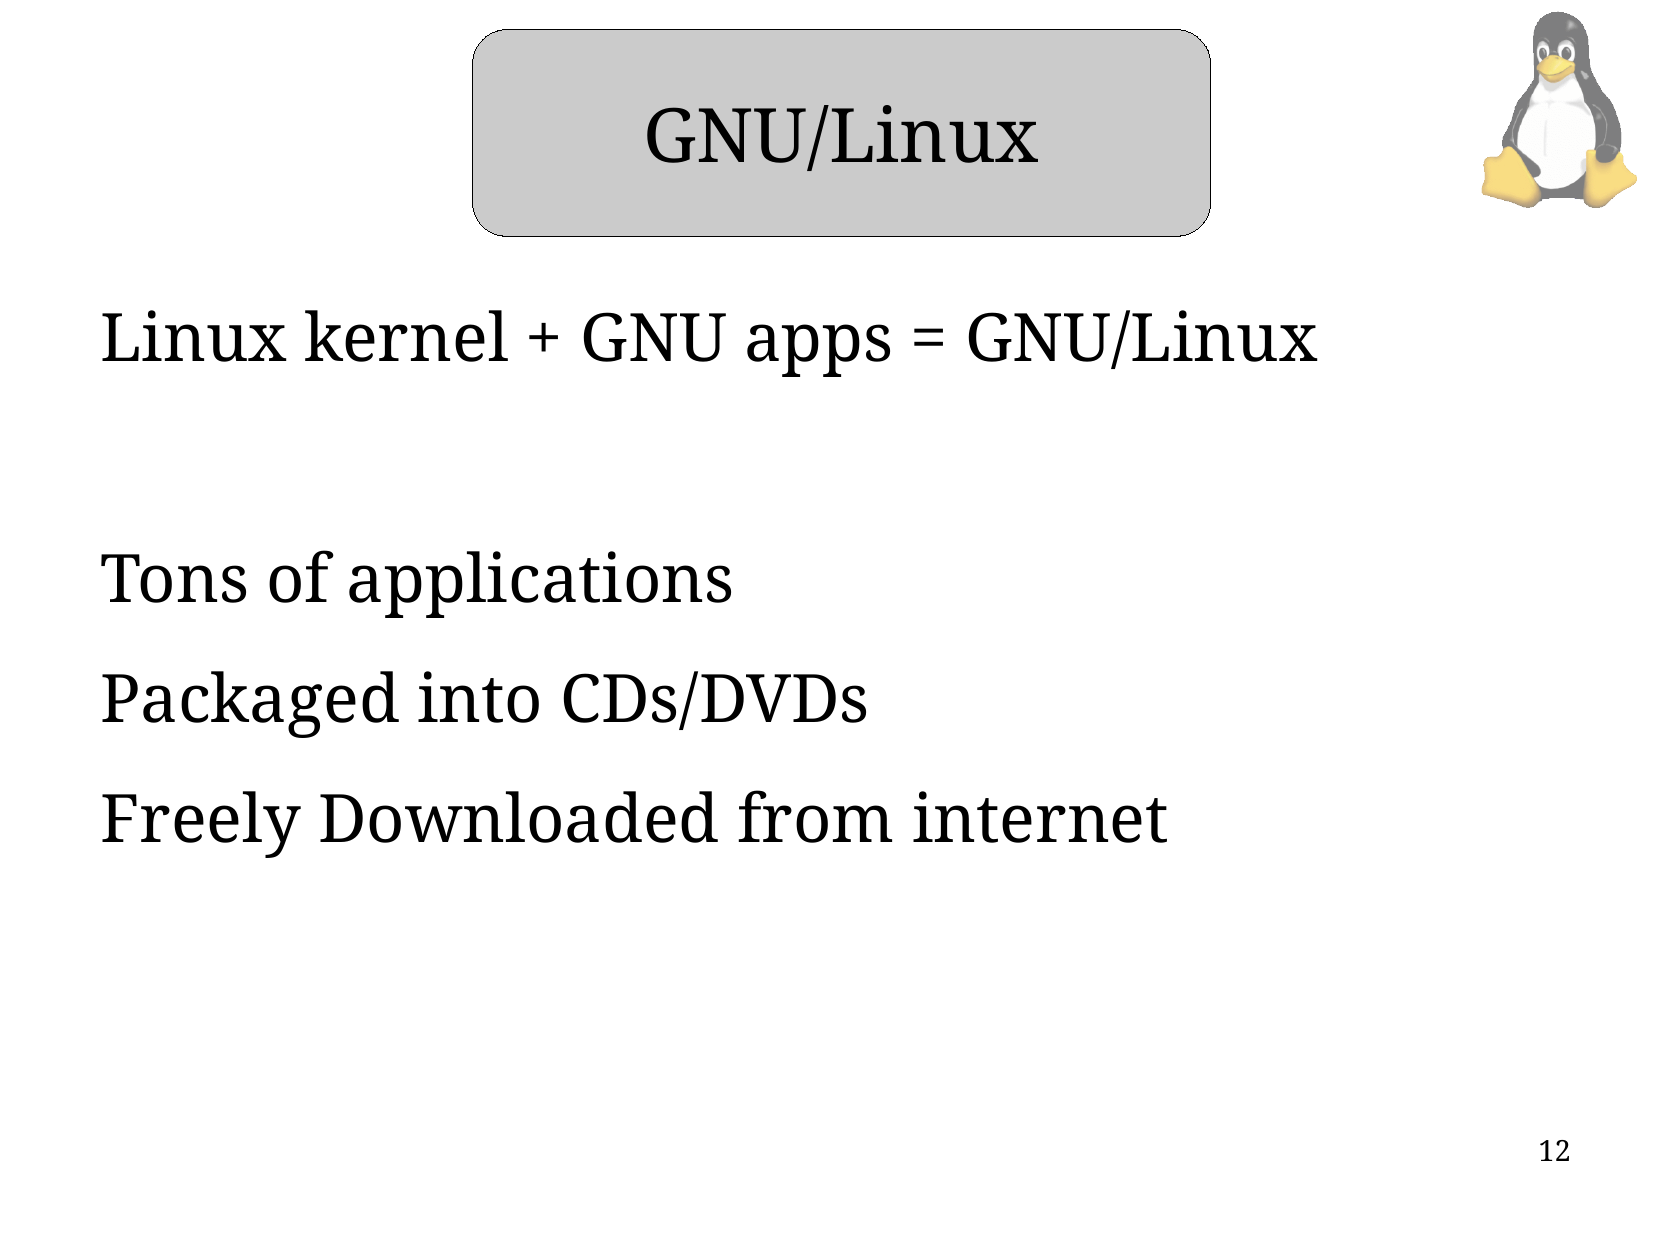

GNU/Linux
#
Linux kernel + GNU apps = GNU/Linux
Tons of applications
Packaged into CDs/DVDs
Freely Downloaded from internet
12